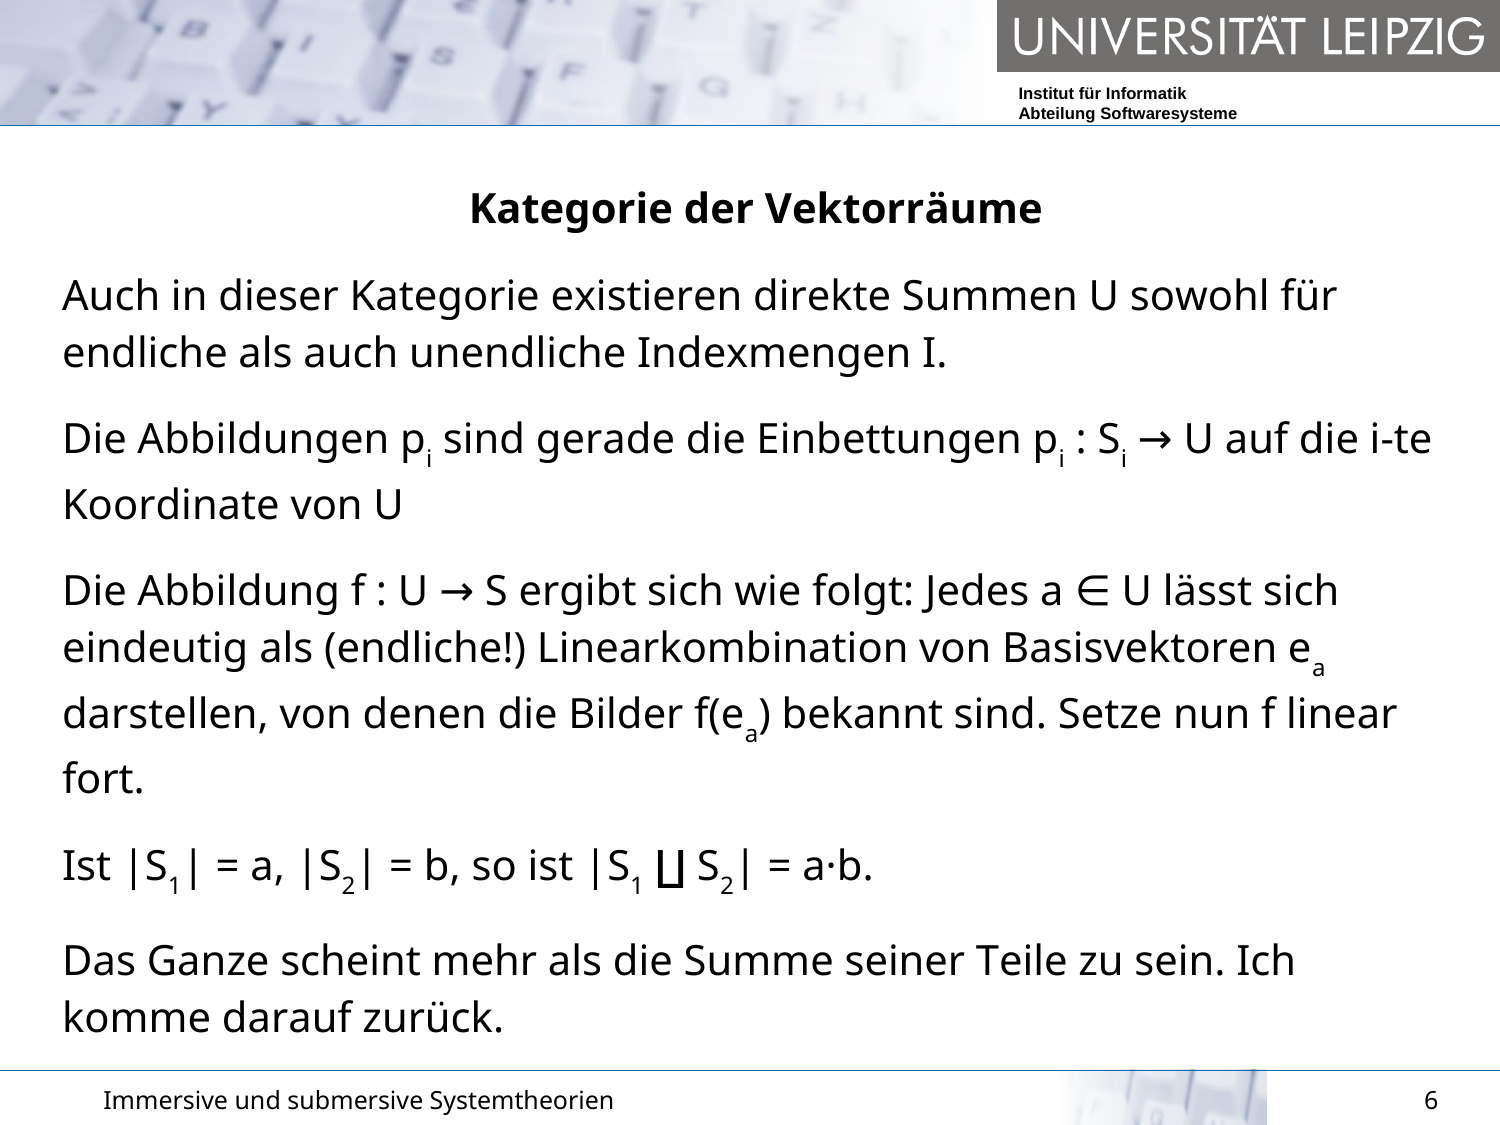

# Kategorie der Vektorräume
Auch in dieser Kategorie existieren direkte Summen U sowohl für endliche als auch unendliche Indexmengen I.
Die Abbildungen pi sind gerade die Einbettungen pi : Si → U auf die i-te Koordinate von U
Die Abbildung f : U → S ergibt sich wie folgt: Jedes a ∈ U lässt sich eindeutig als (endliche!) Linearkombination von Basisvektoren ea darstellen, von denen die Bilder f(ea) bekannt sind. Setze nun f linear fort.
Ist |S1| = a, |S2| = b, so ist |S1 ∐ S2| = a·b.
Das Ganze scheint mehr als die Summe seiner Teile zu sein. Ich komme darauf zurück.
Immersive und submersive Systemtheorien
6